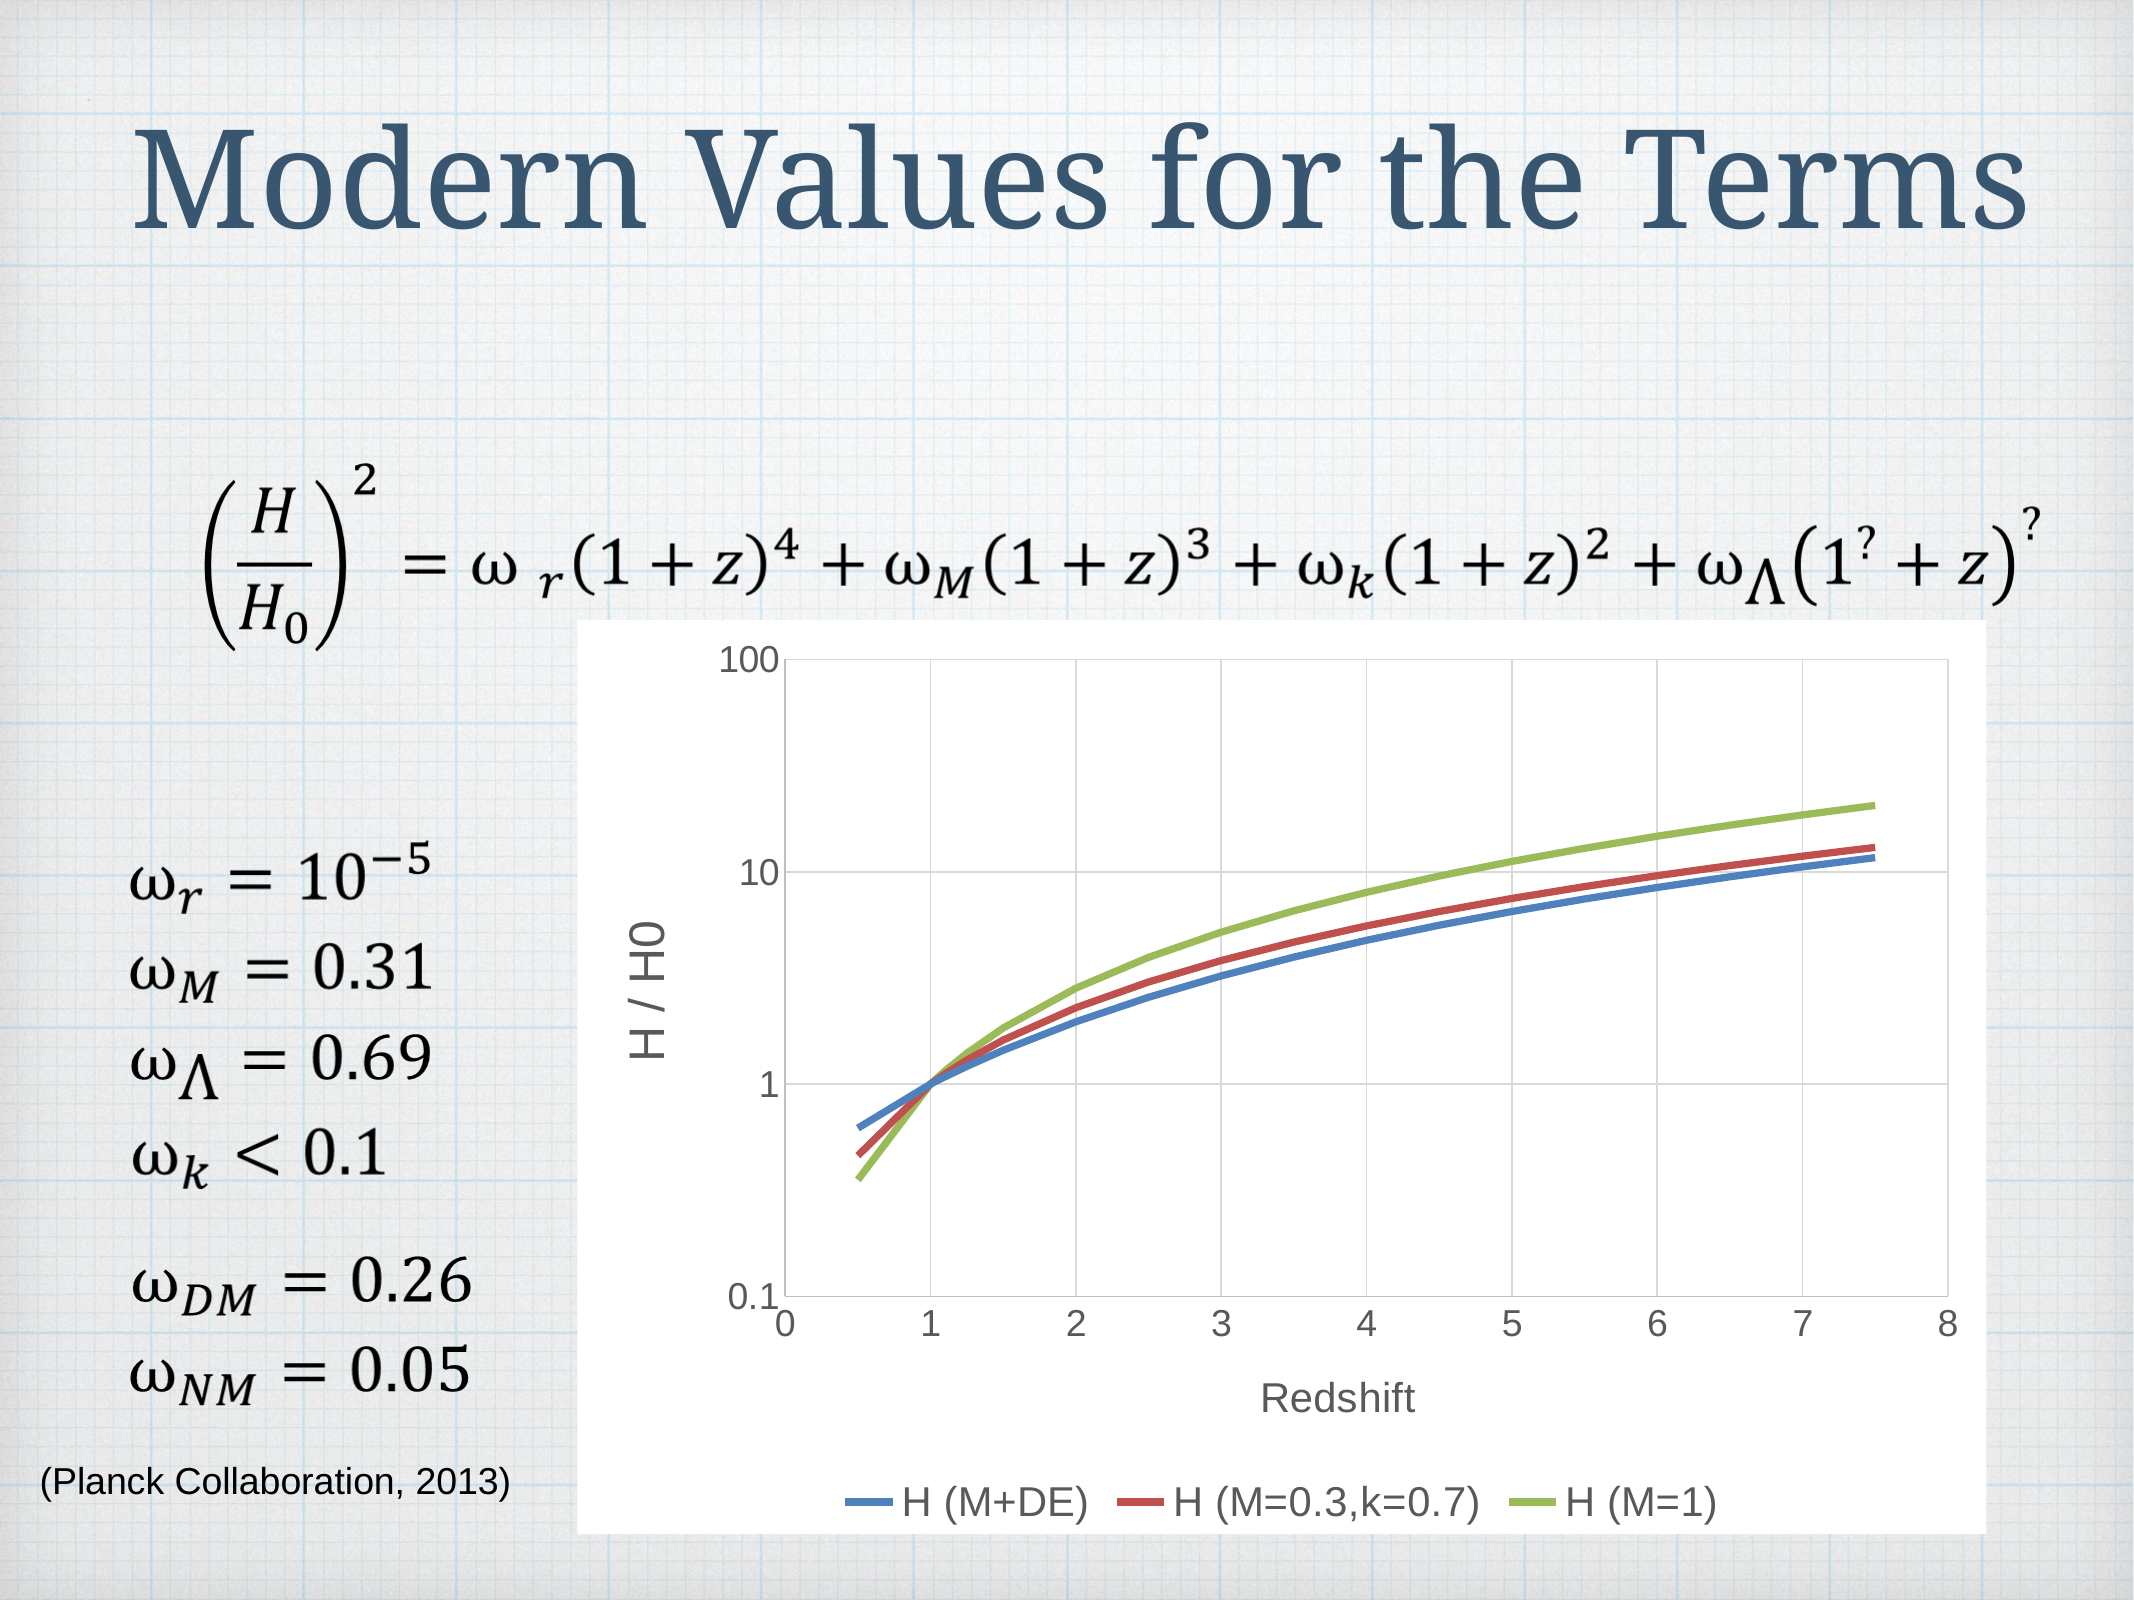

Modern Values for the Terms
### Chart
| Category | H (M+DE) | H (M=0.3,k=0.7) | H (M=1) |
|---|---|---|---|
(Planck Collaboration, 2013)